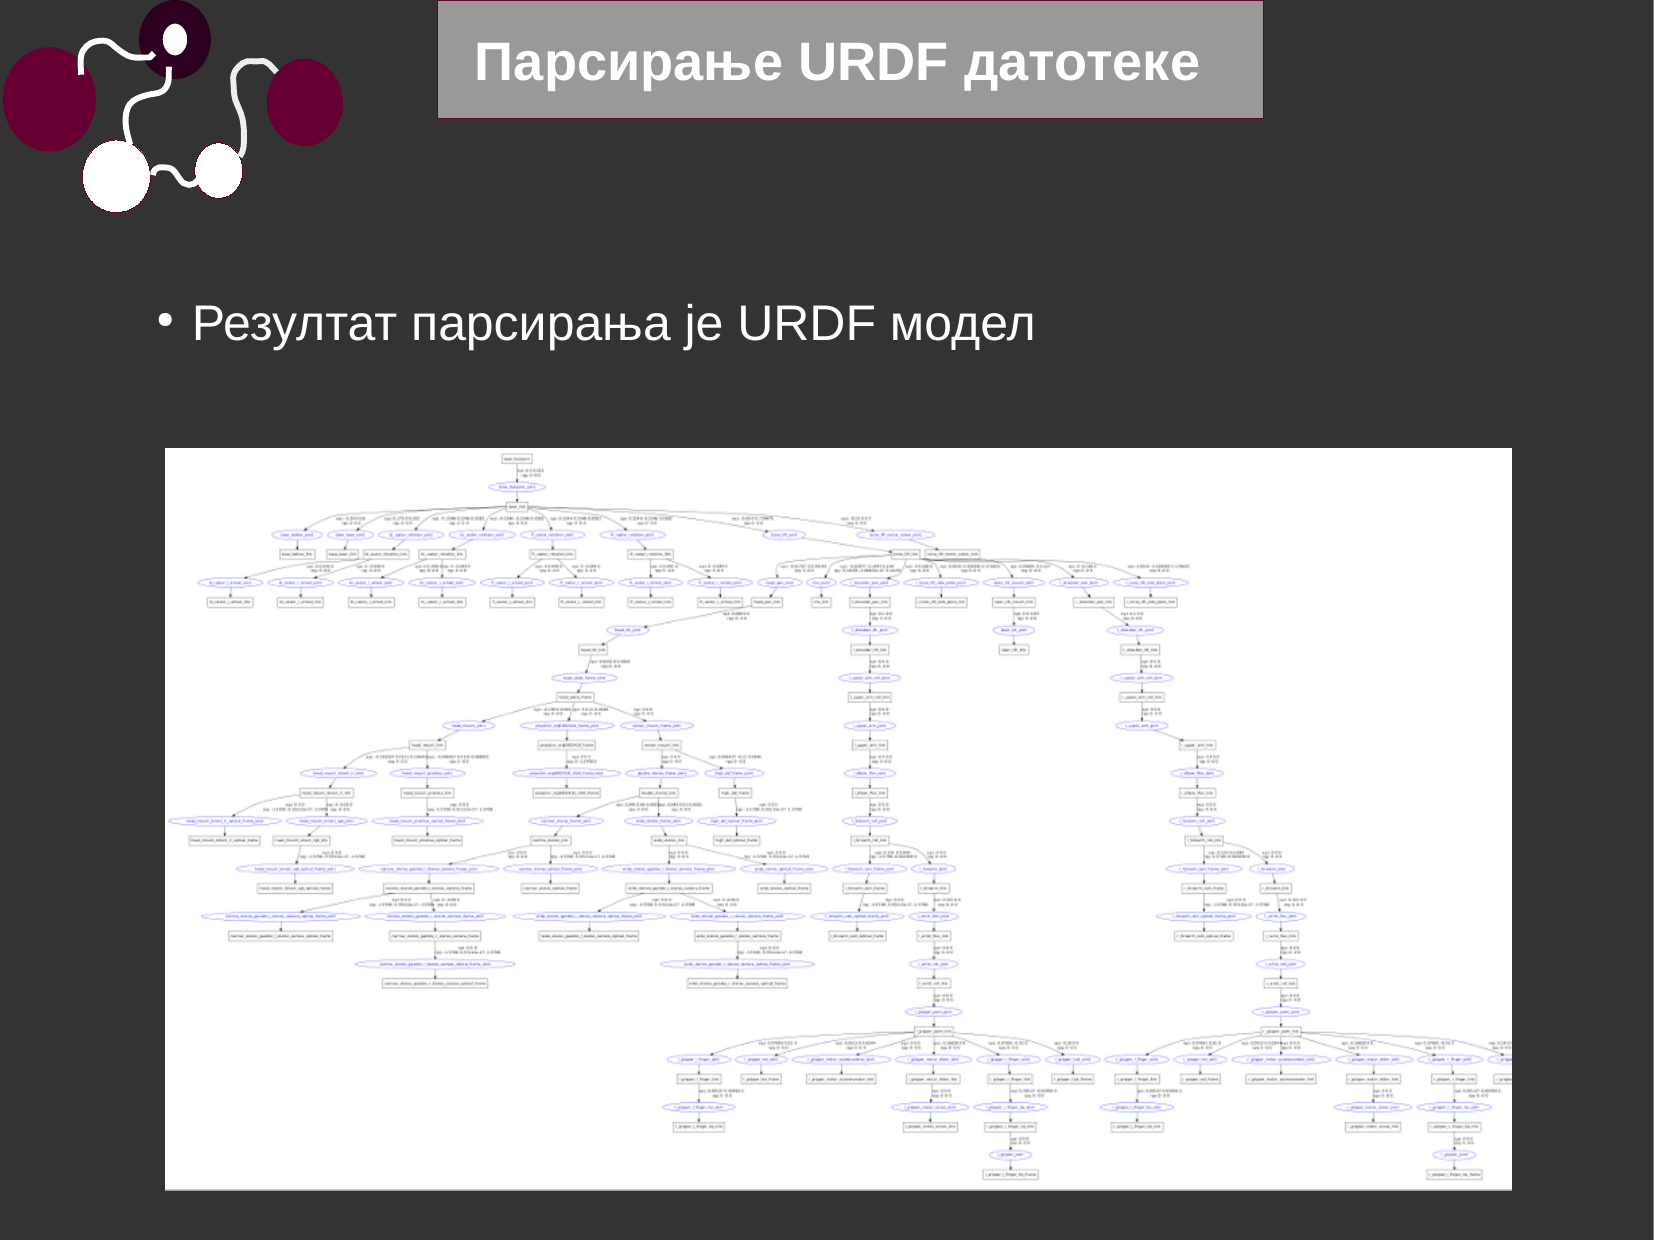

Парсирање URDF датотеке
Резултат парсирања је URDF модел